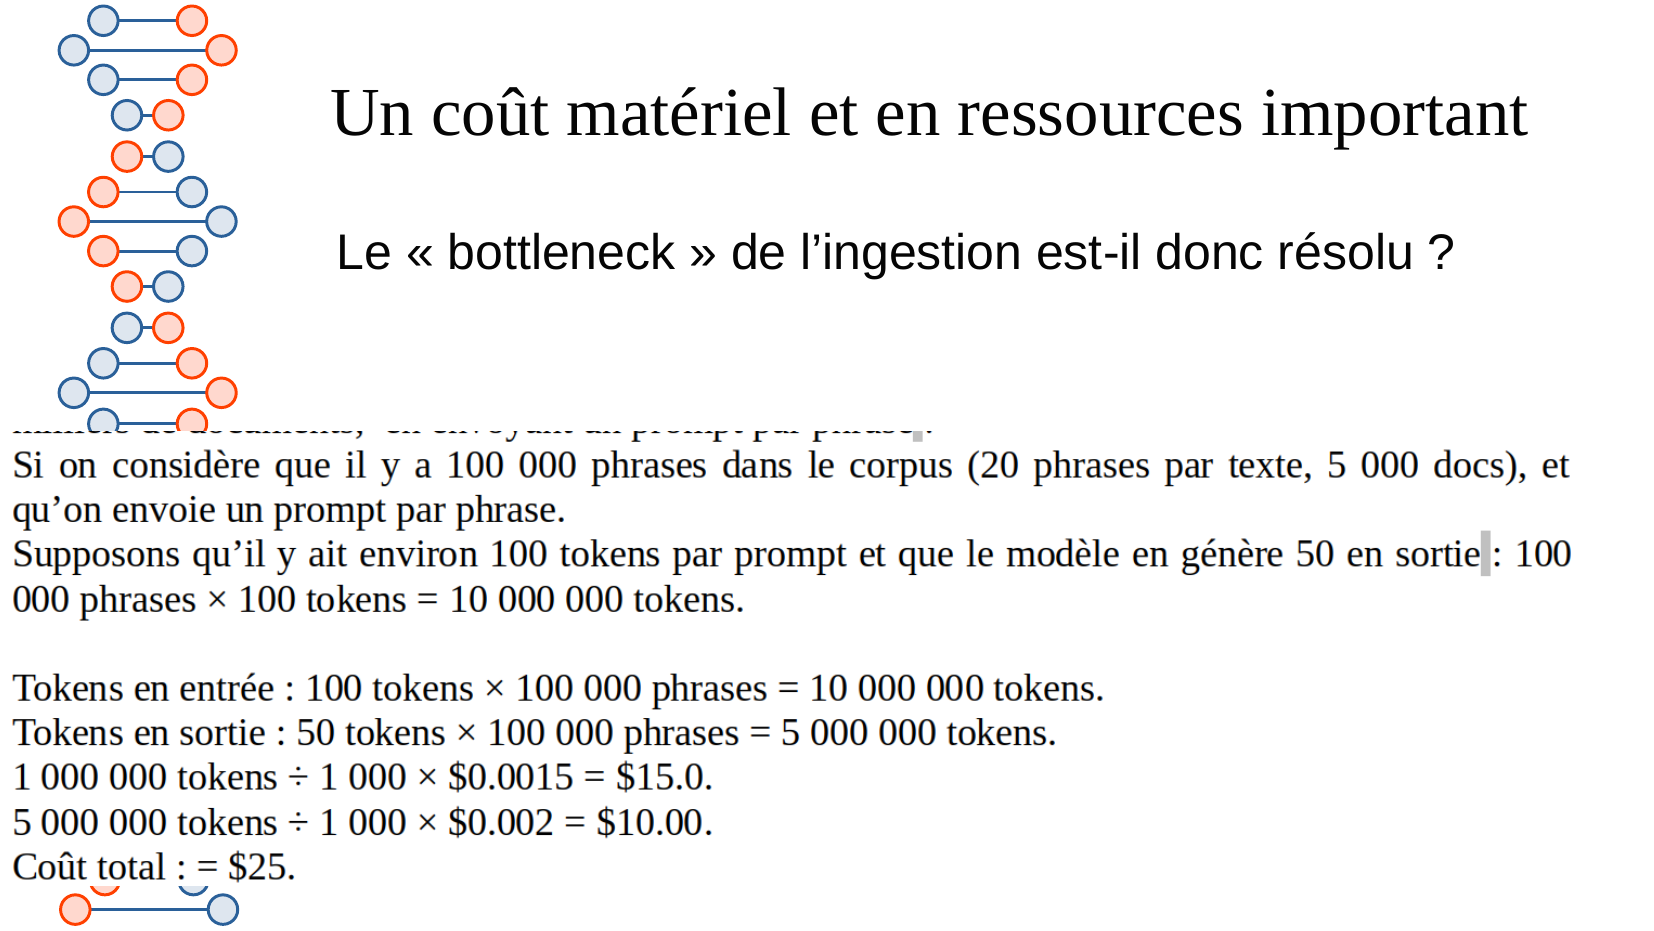

# Un coût matériel et en ressources important
Le « bottleneck » de l’ingestion est-il donc résolu ?
22